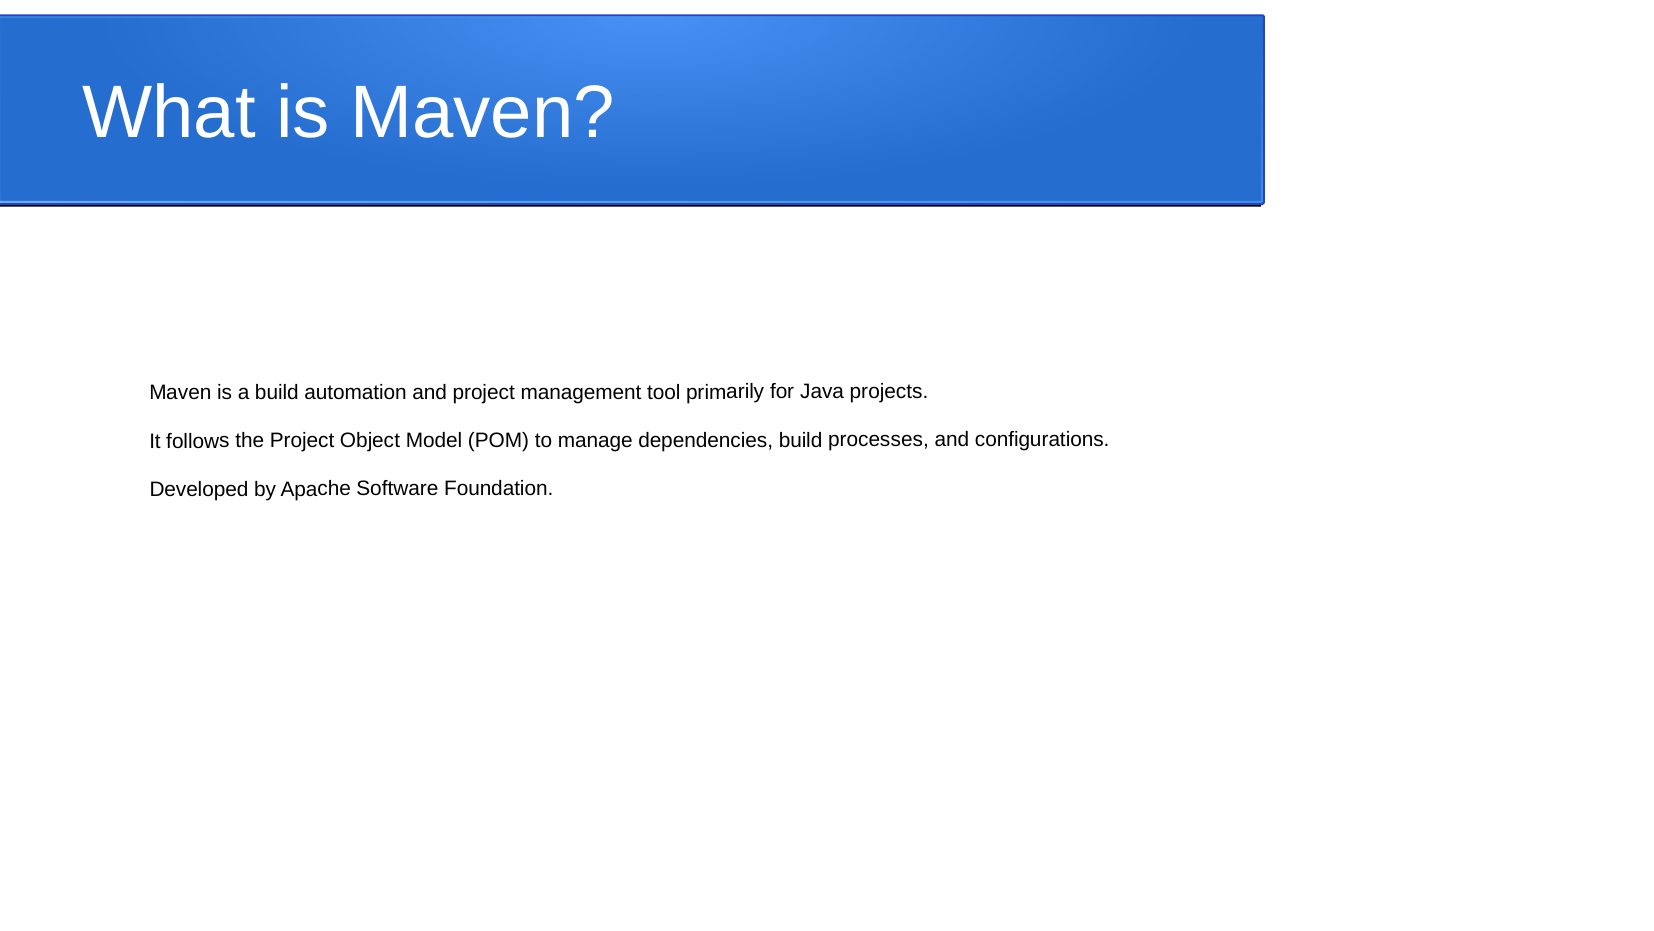

# What is Maven?
Maven is a build automation and project management tool primarily for Java projects.
It follows the Project Object Model (POM) to manage dependencies, build processes, and configurations.
Developed by Apache Software Foundation.